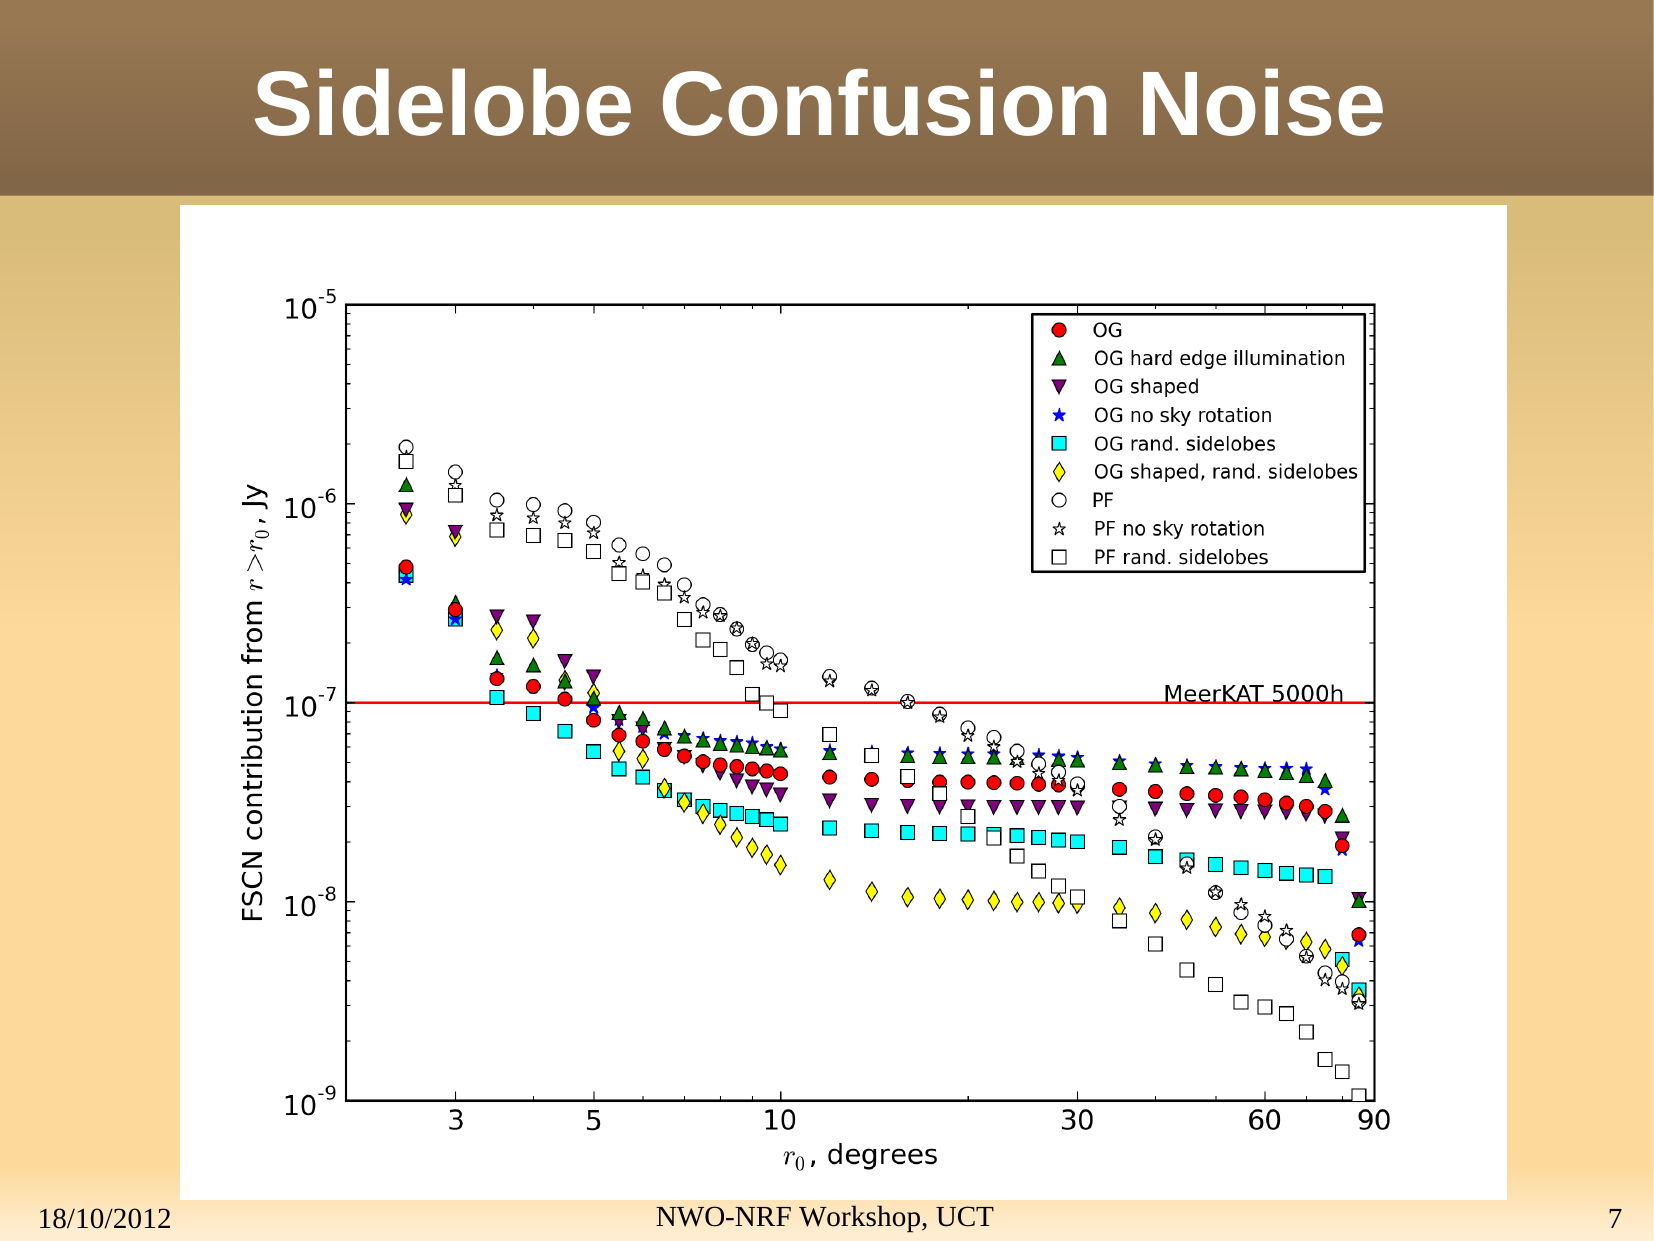

# Sidelobe Confusion Noise
NWO-NRF Workshop, UCT
18/10/2012
7